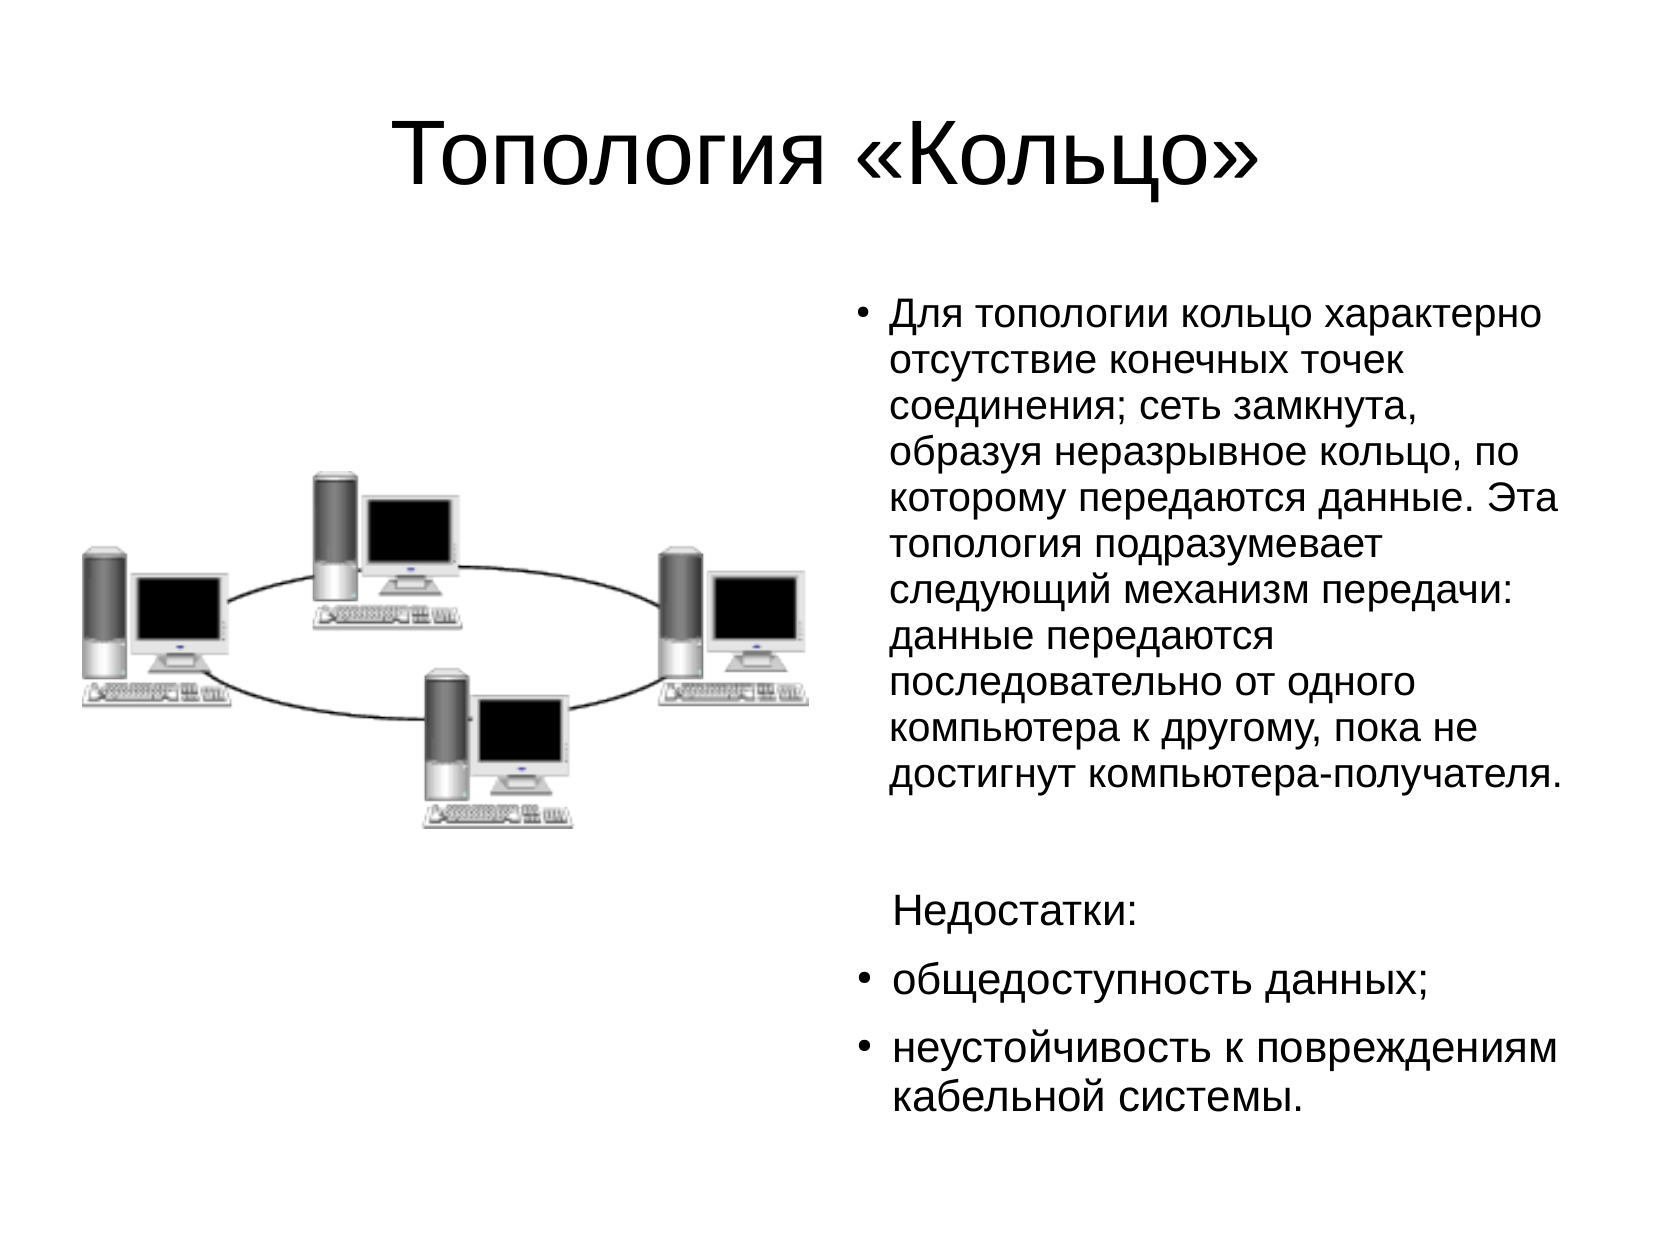

# Топология «Кольцо»
Для топологии кольцо характерно отсутствие конечных точек соединения; сеть замкнута, образуя неразрывное кольцо, по которому передаются данные. Эта топология подразумевает следующий механизм передачи: данные передаются последовательно от одного компьютера к другому, пока не достигнут компьютера-получателя.
Недостатки:
общедоступность данных;
неустойчивость к повреждениям кабельной системы.